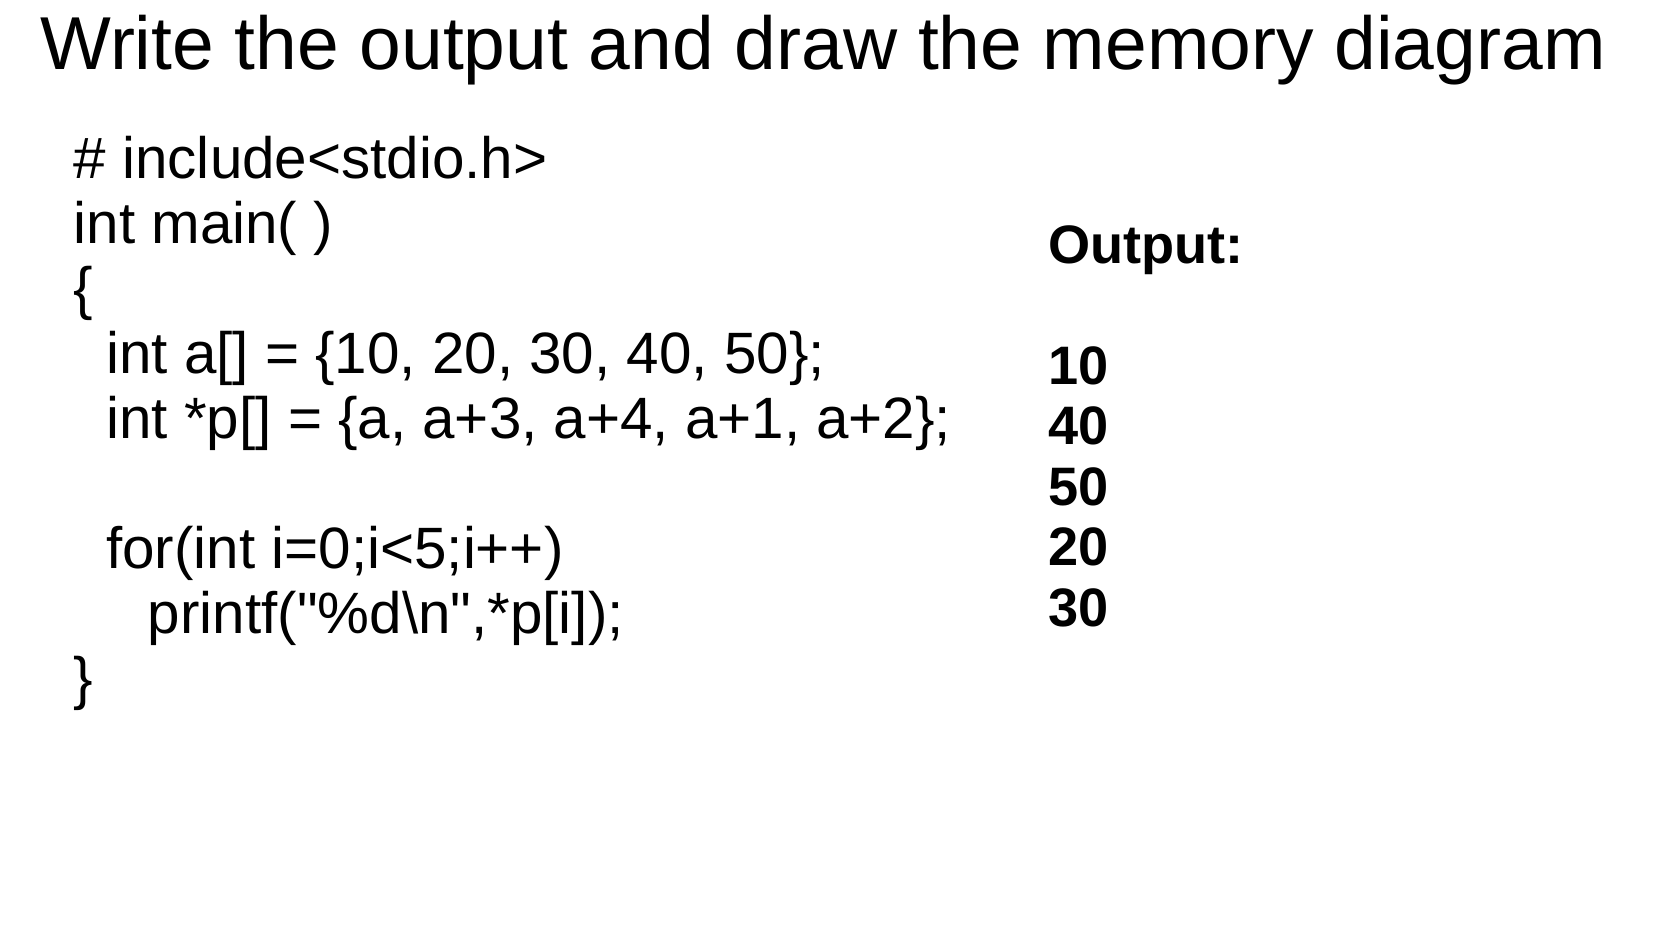

# Write the output and draw the memory diagram
# include<stdio.h>
int main( )
{
 int a[] = {10, 20, 30, 40, 50};
 int *p[] = {a, a+3, a+4, a+1, a+2};
 for(int i=0;i<5;i++)
	printf("%d\n",*p[i]);
}
Output:
10
40
50
20
30